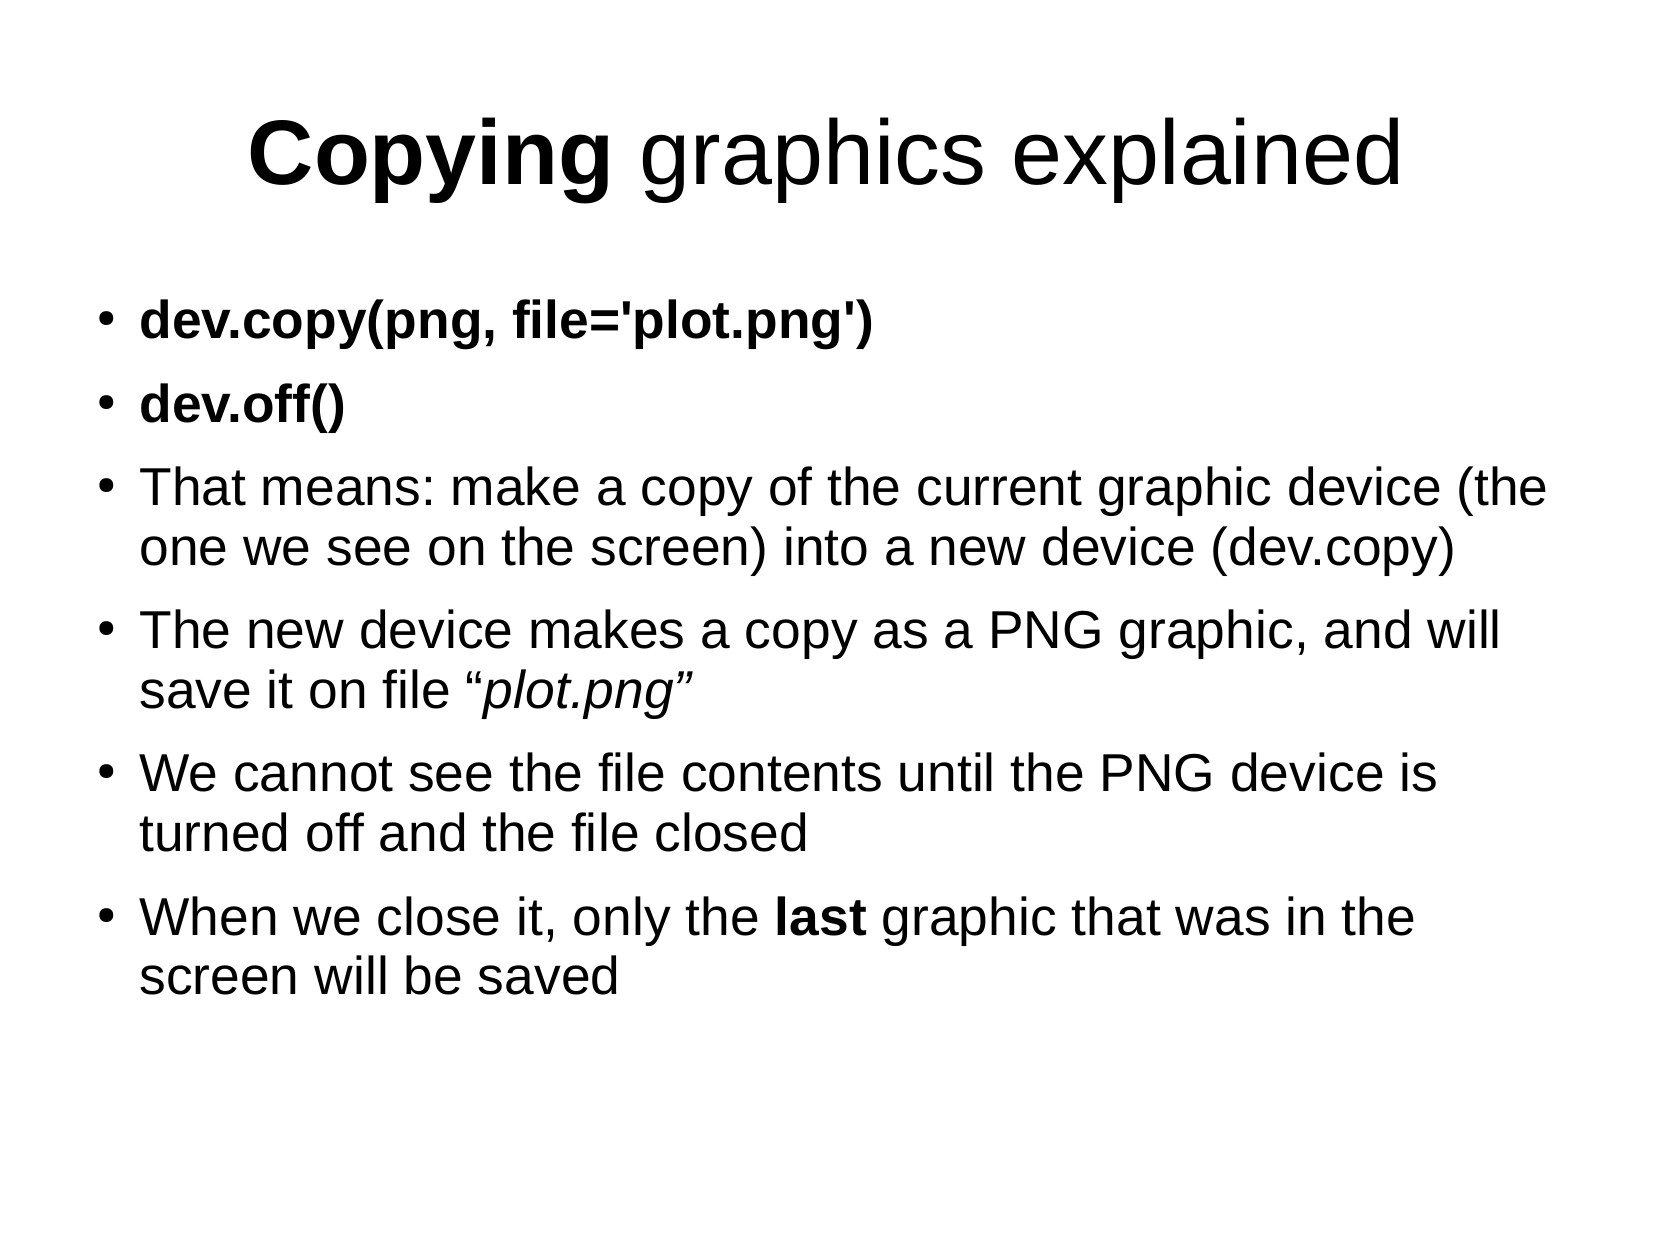

# Copying graphics explained
dev.copy(png, file='plot.png')
dev.off()
That means: make a copy of the current graphic device (the one we see on the screen) into a new device (dev.copy)
The new device makes a copy as a PNG graphic, and will save it on file “plot.png”
We cannot see the file contents until the PNG device is turned off and the file closed
When we close it, only the last graphic that was in the screen will be saved